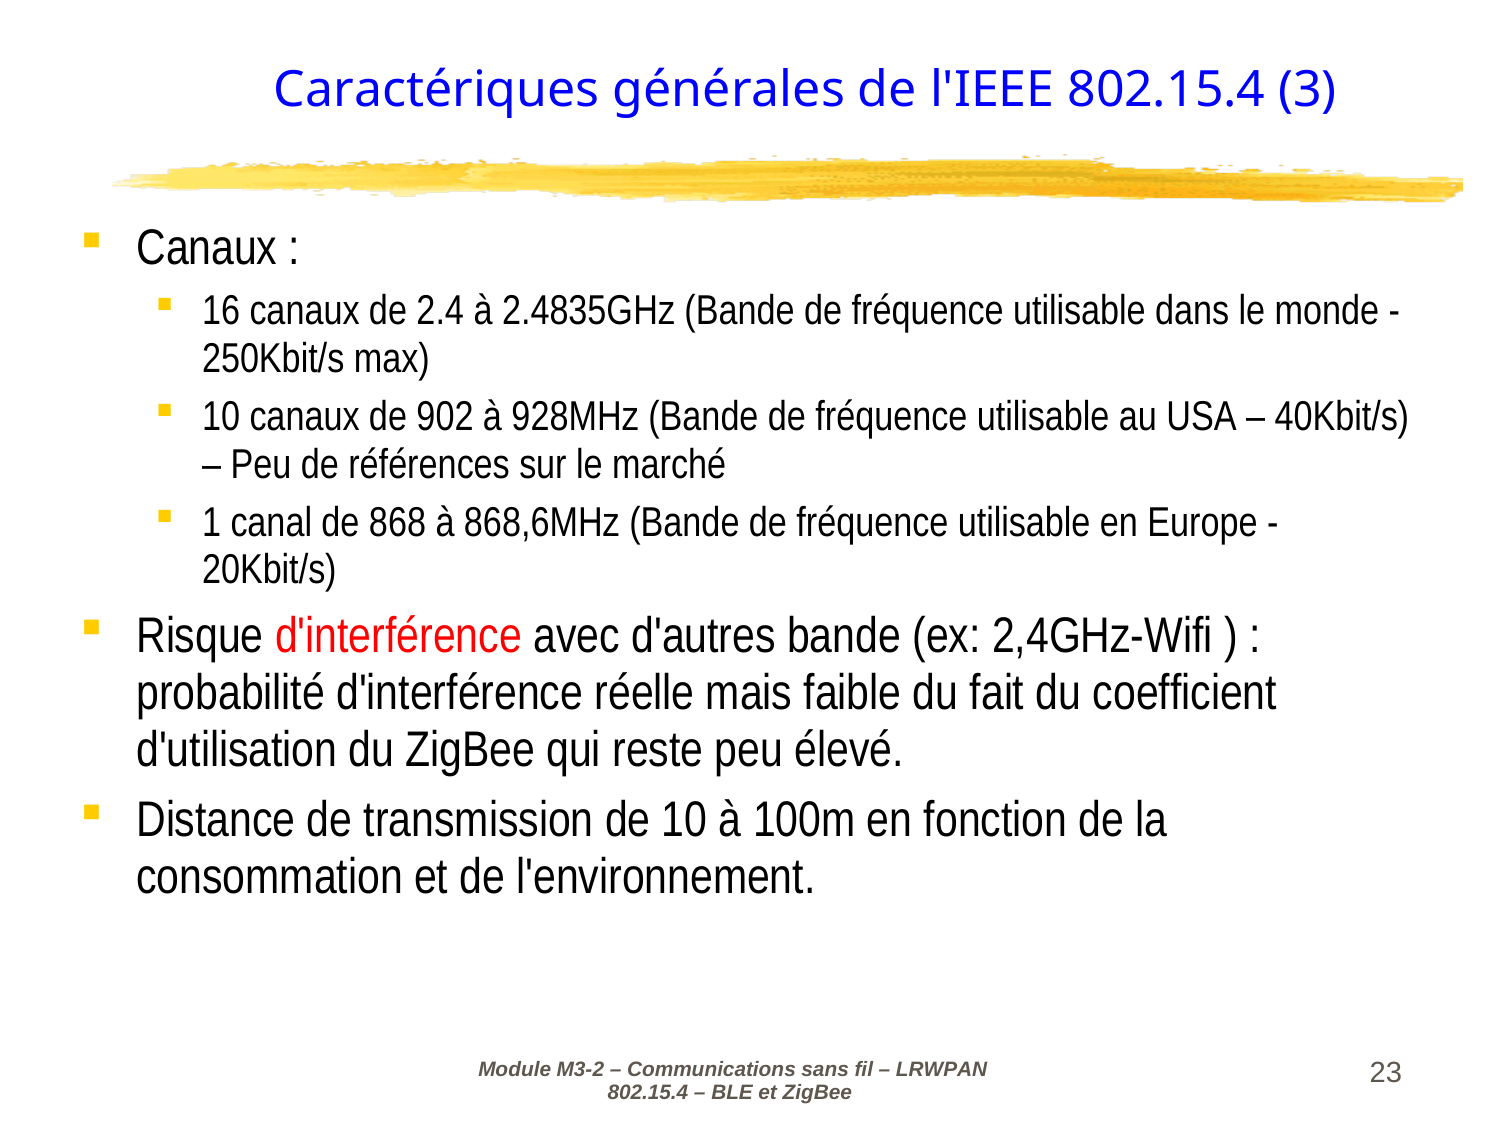

# Caractériques générales de l'IEEE 802.15.4 (3)
Canaux :
16 canaux de 2.4 à 2.4835GHz (Bande de fréquence utilisable dans le monde - 250Kbit/s max)
10 canaux de 902 à 928MHz (Bande de fréquence utilisable au USA – 40Kbit/s) – Peu de références sur le marché
1 canal de 868 à 868,6MHz (Bande de fréquence utilisable en Europe - 20Kbit/s)
Risque d'interférence avec d'autres bande (ex: 2,4GHz-Wifi ) : probabilité d'interférence réelle mais faible du fait du coefficient d'utilisation du ZigBee qui reste peu élevé.
Distance de transmission de 10 à 100m en fonction de la consommation et de l'environnement.
23